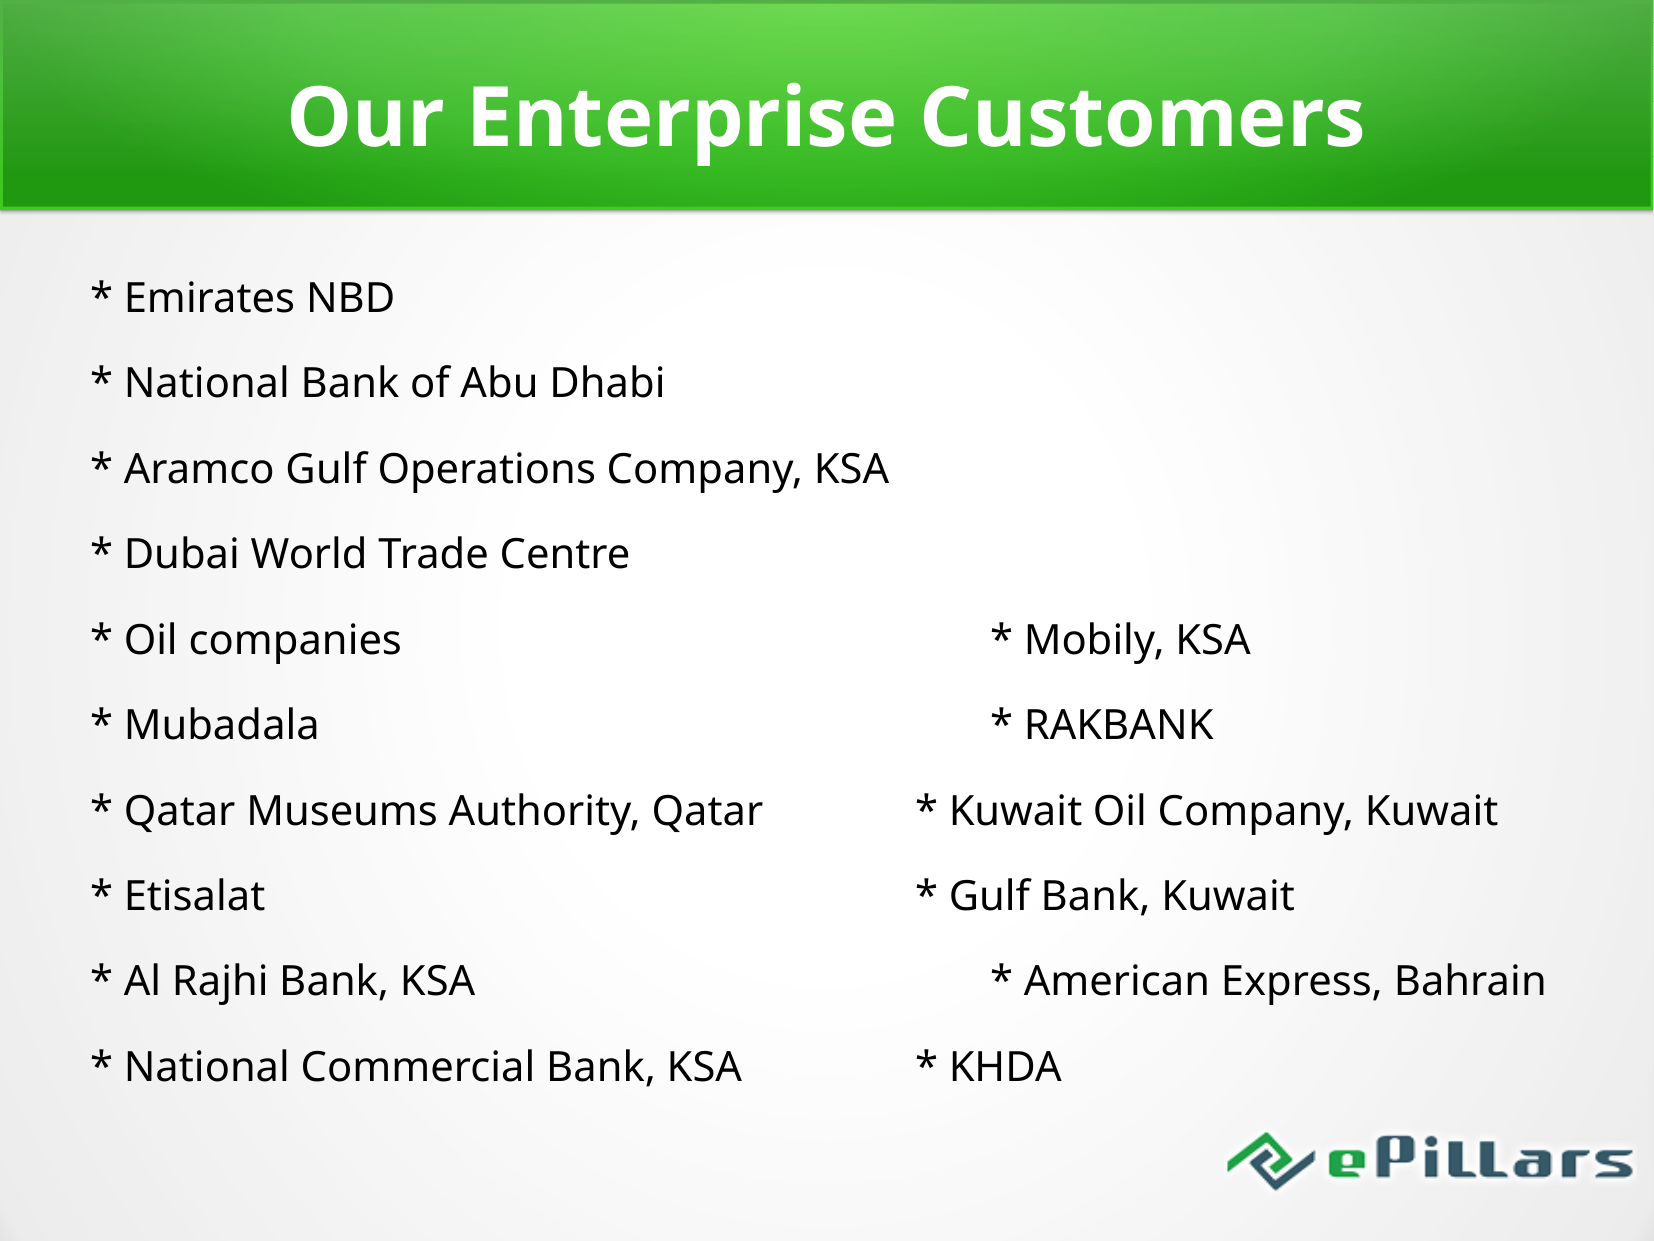

# Our Enterprise Customers
* Emirates NBD
* National Bank of Abu Dhabi
* Aramco Gulf Operations Company, KSA
* Dubai World Trade Centre
* Oil companies								* Mobily, KSA
* Mubadala									* RAKBANK
* Qatar Museums Authority, Qatar			* Kuwait Oil Company, Kuwait
* Etisalat									* Gulf Bank, Kuwait
* Al Rajhi Bank, KSA							* American Express, Bahrain
* National Commercial Bank, KSA			* KHDA